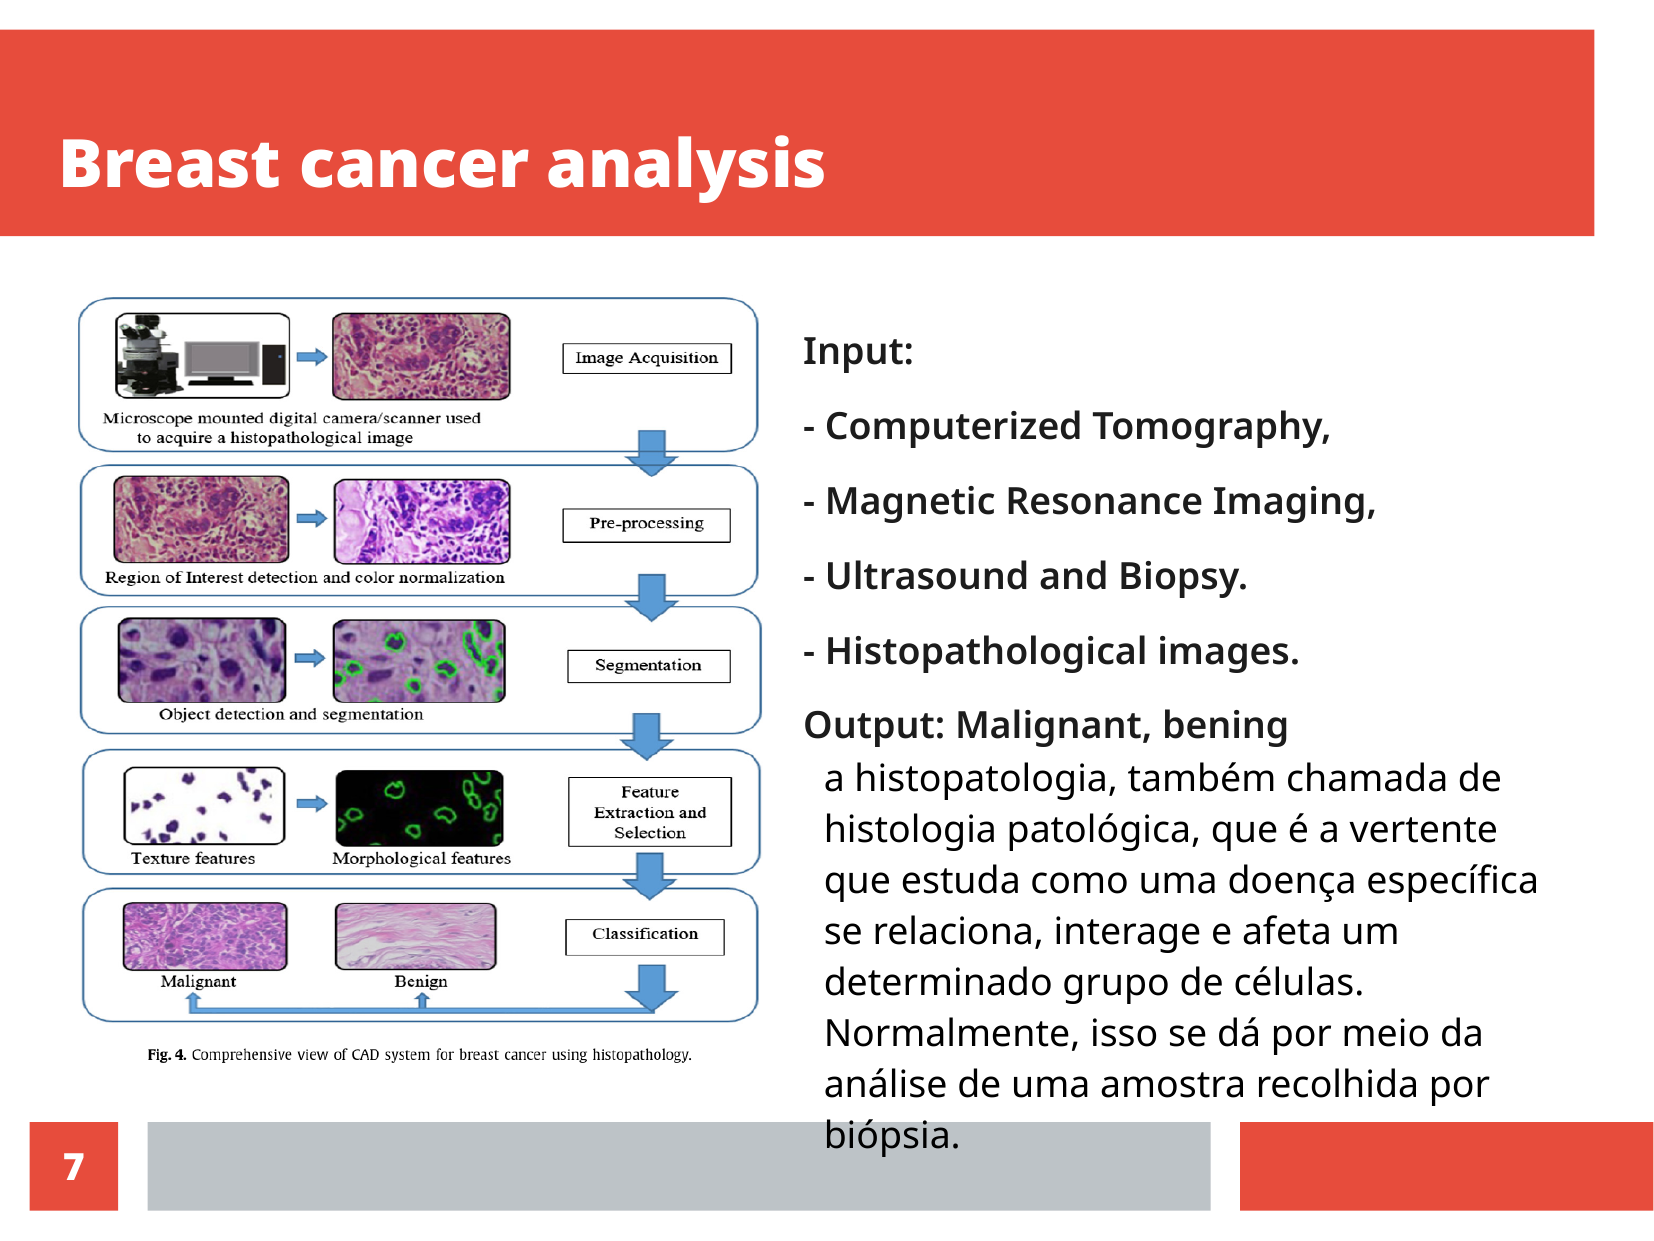

# Breast cancer analysis
Input:
- Computerized Tomography,
- Magnetic Resonance Imaging,
- Ultrasound and Biopsy.
- Histopathological images.
Output: Malignant, bening
a histopatologia, também chamada de histologia patológica, que é a vertente que estuda como uma doença específica se relaciona, interage e afeta um determinado grupo de células. Normalmente, isso se dá por meio da análise de uma amostra recolhida por biópsia.
7